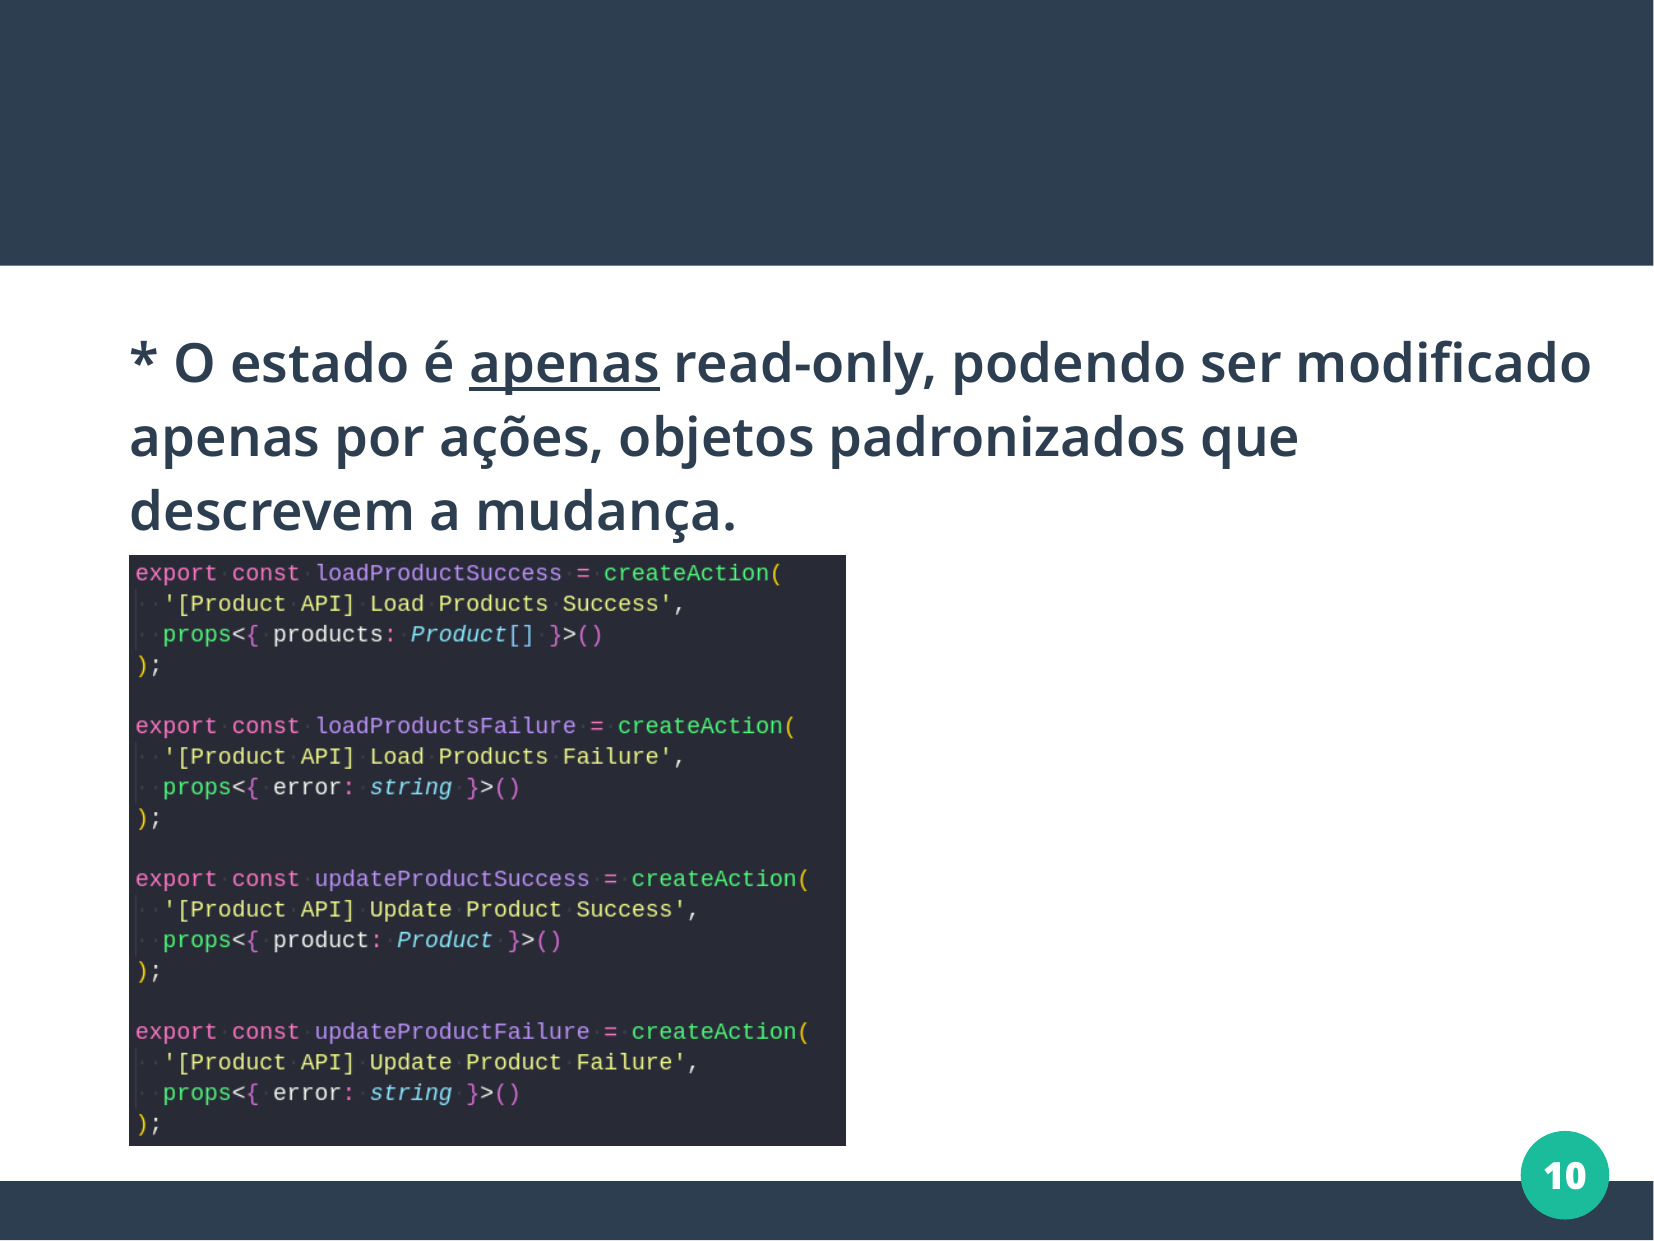

#
* O estado é apenas read-only, podendo ser modificado apenas por ações, objetos padronizados que descrevem a mudança.
10